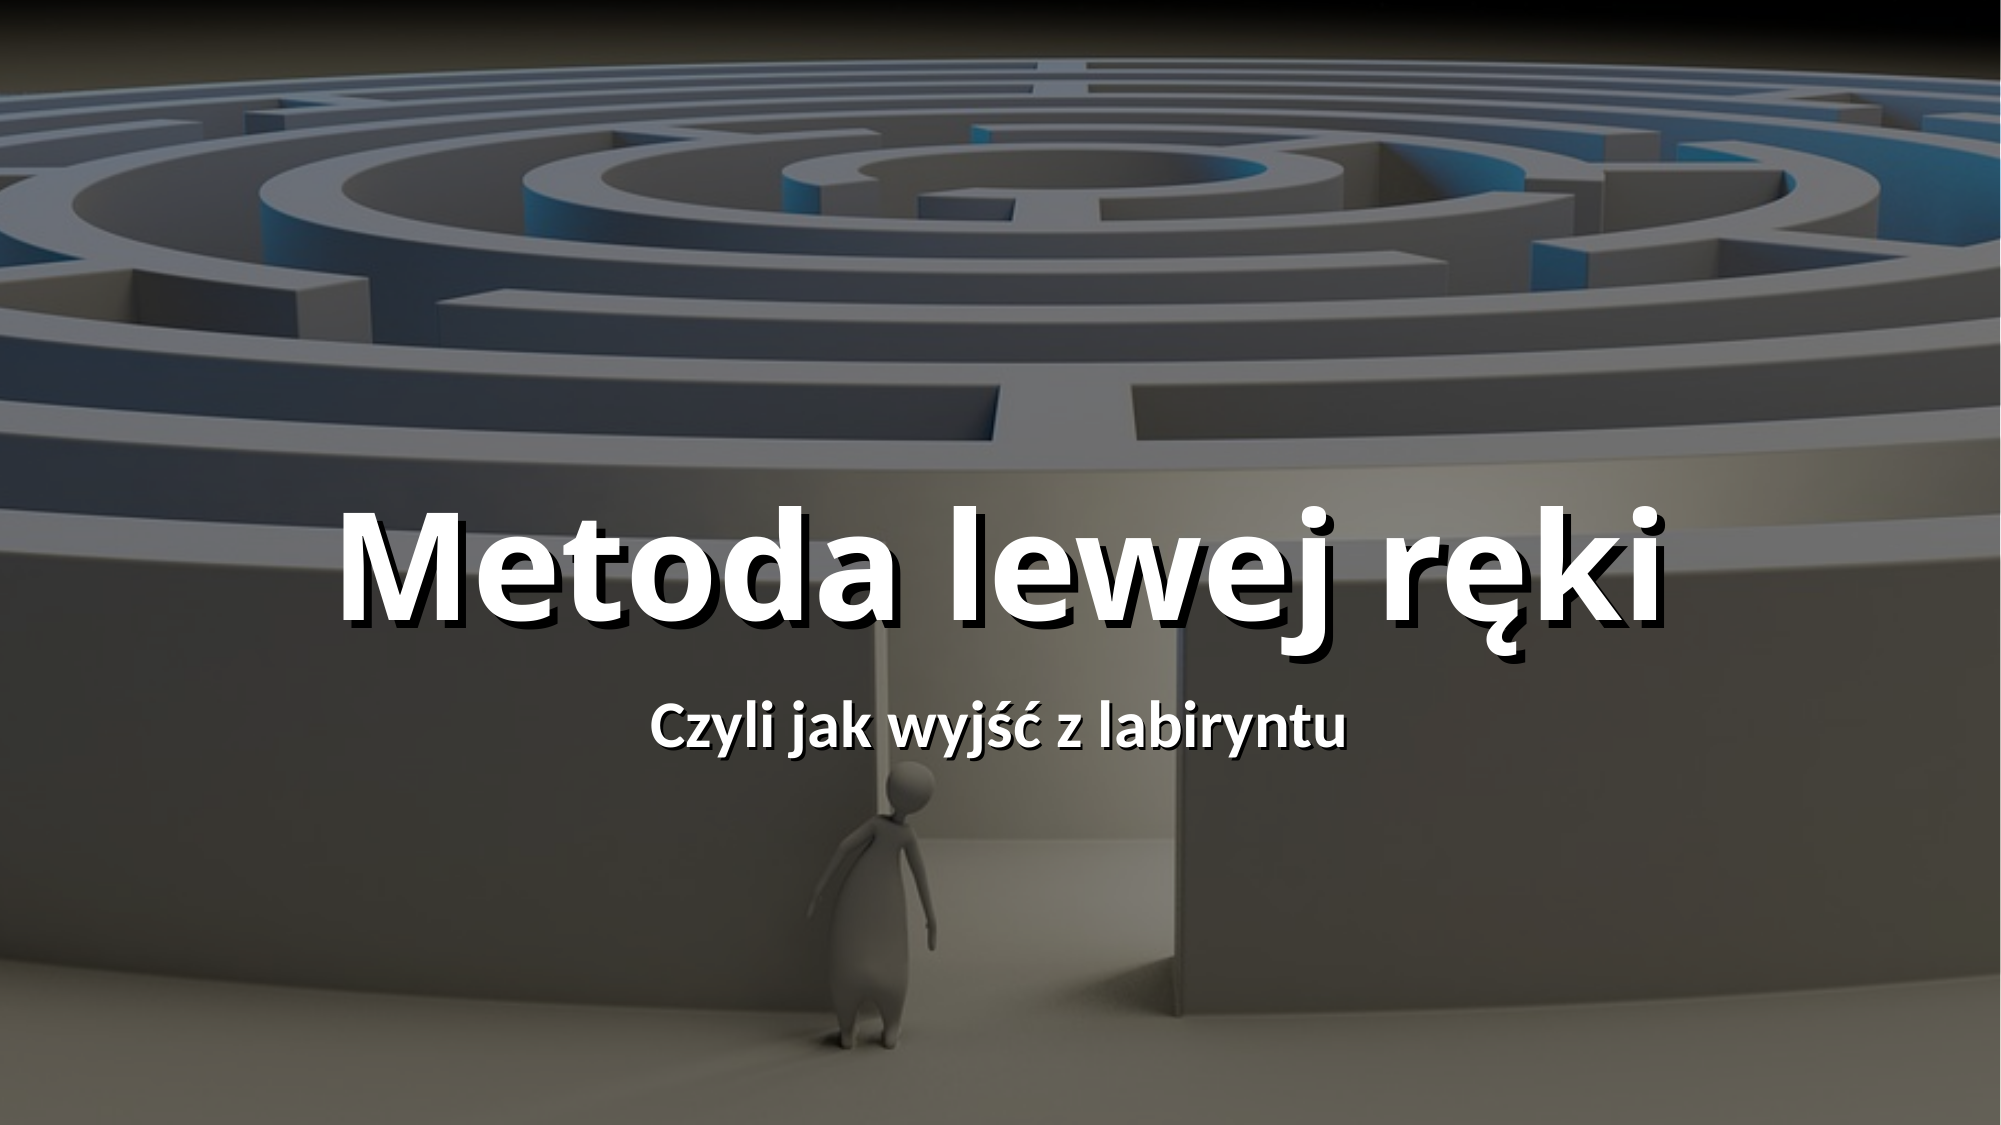

# Metoda lewej ręki
Czyli jak wyjść z labiryntu